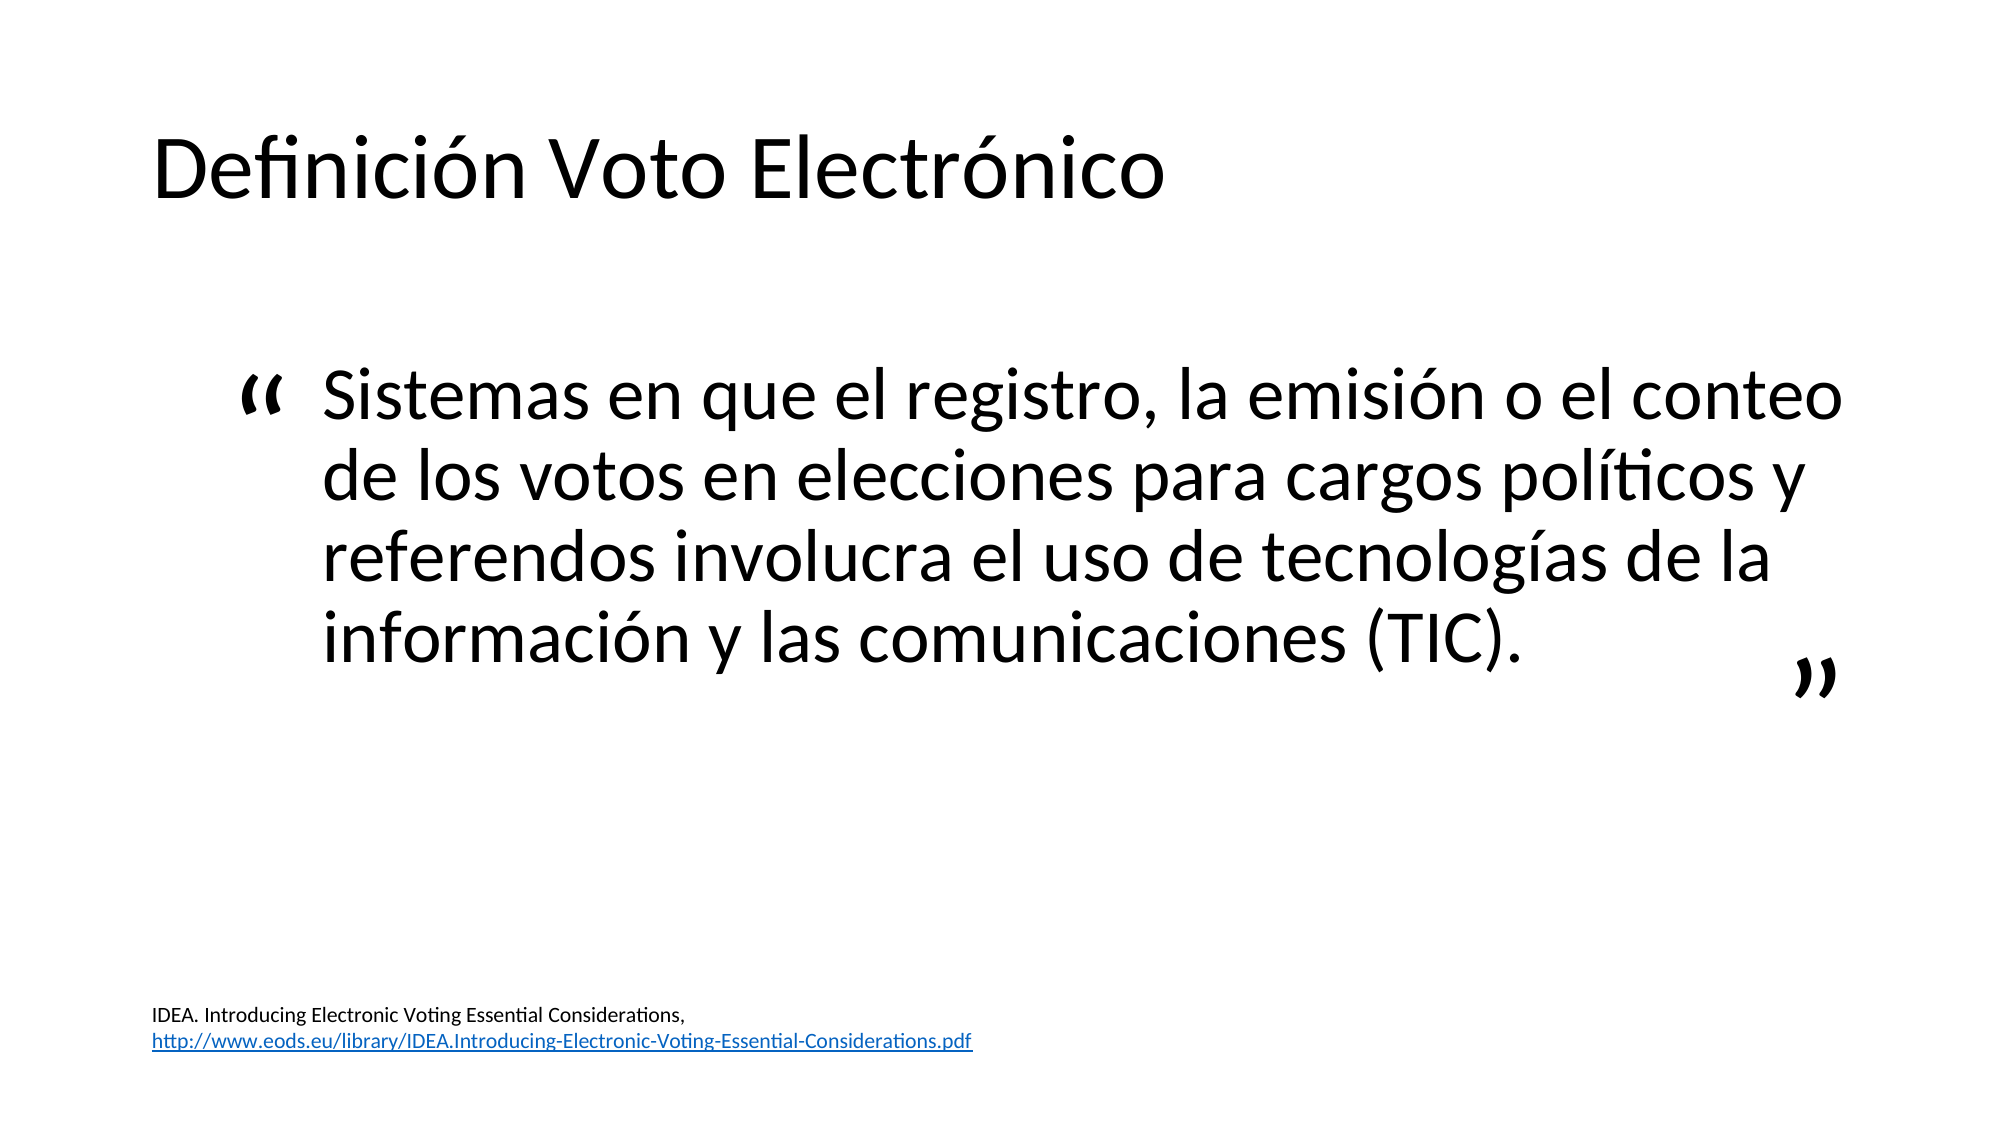

# Definición Voto Electrónico
“
Sistemas en que el registro, la emisión o el conteo de los votos en elecciones para cargos políticos y referendos involucra el uso de tecnologías de la información y las comunicaciones (TIC).
”
IDEA. Introducing Electronic Voting Essential Considerations,
http://www.eods.eu/library/IDEA.Introducing-Electronic-Voting-Essential-Considerations.pdf